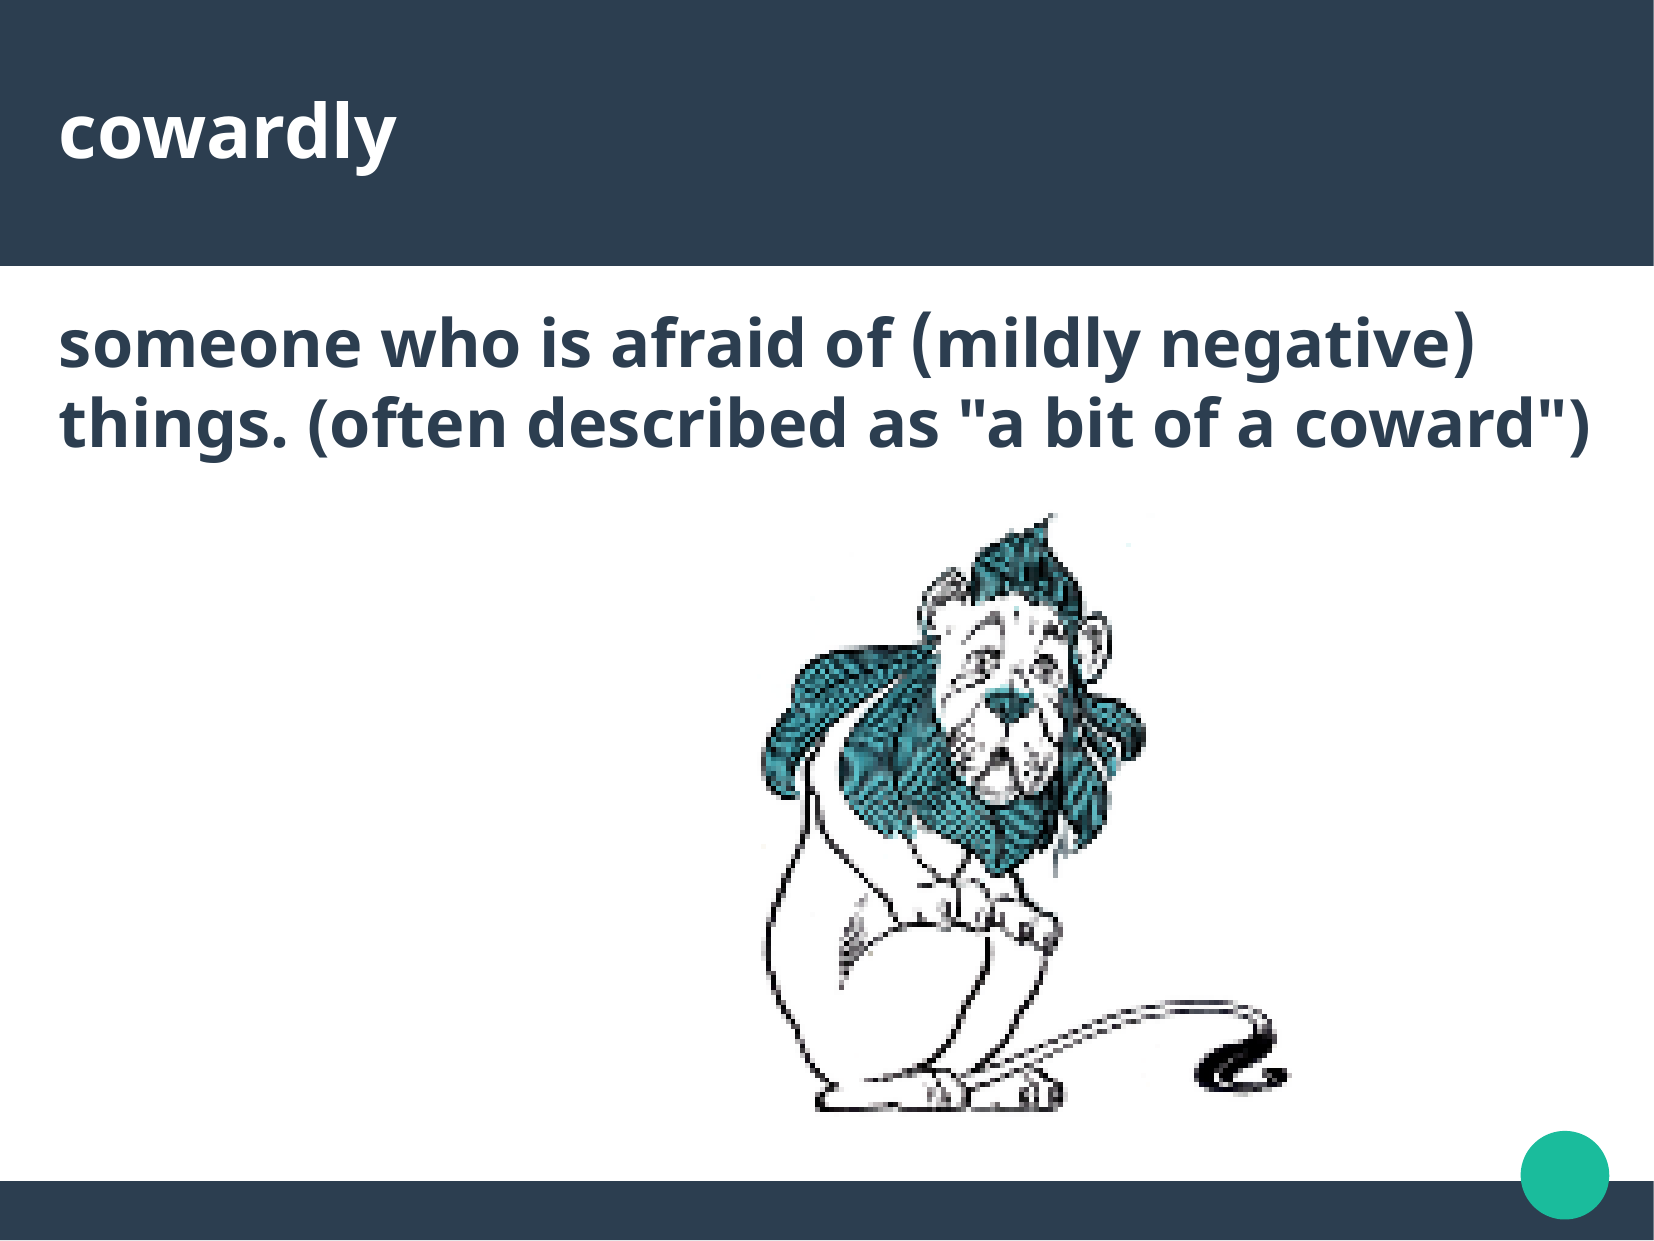

# cowardly
(mildly negative) someone who is afraid of things. (often described as "a bit of a coward")